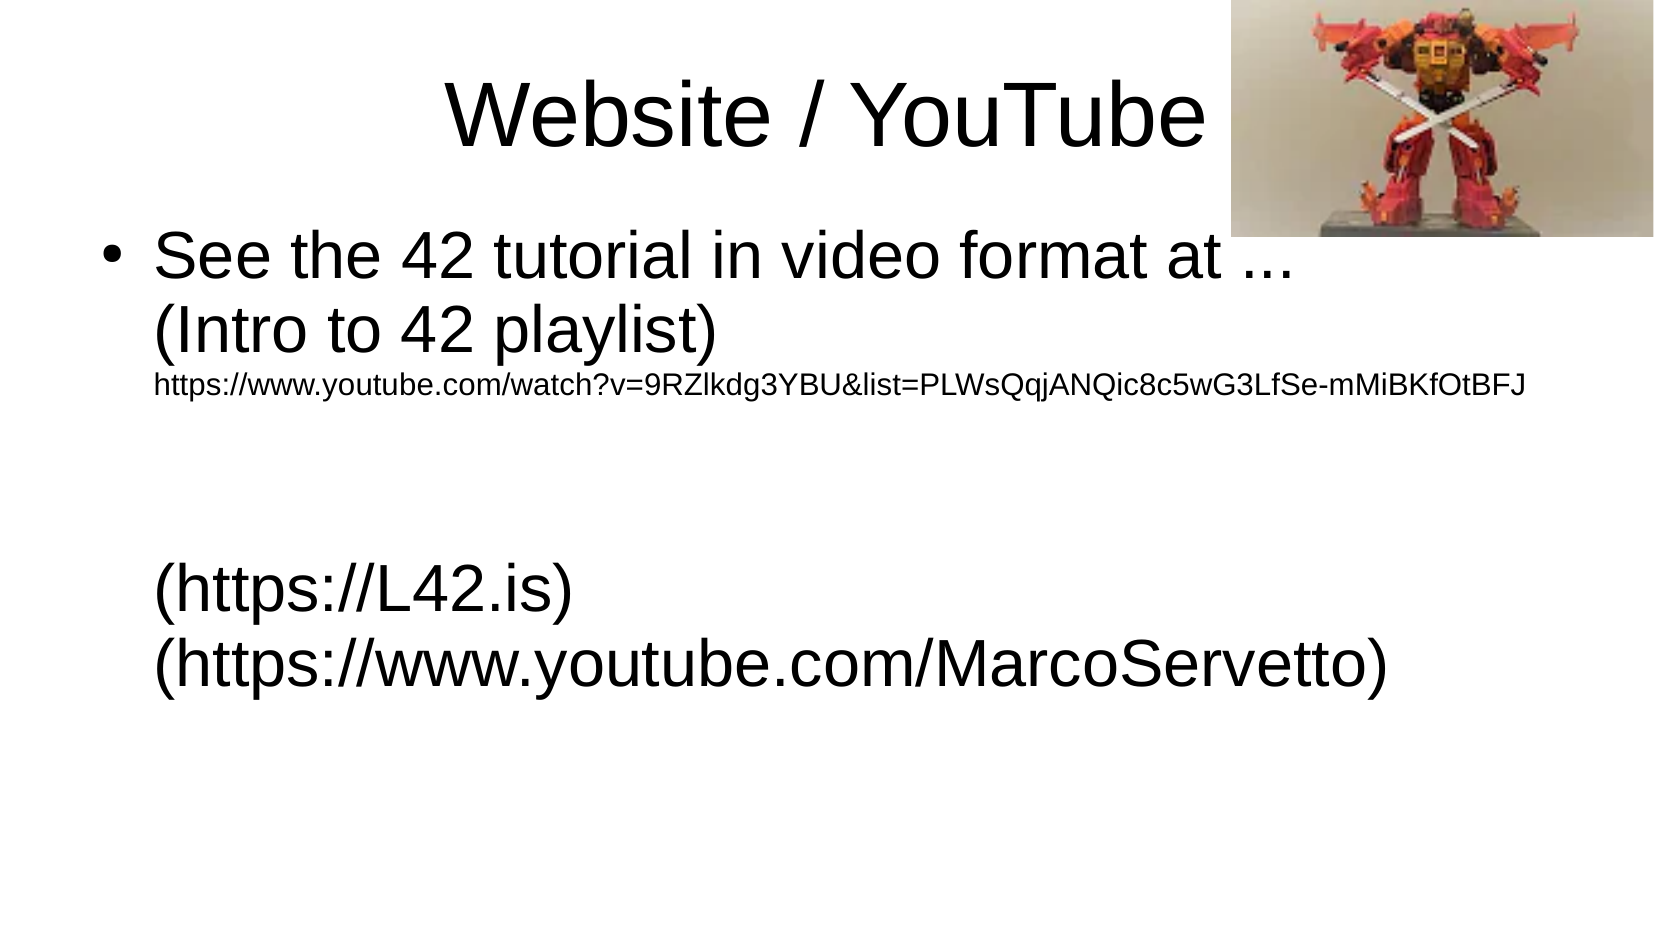

# Website / YouTube
See the 42 tutorial in video format at ...
(Intro to 42 playlist)
https://www.youtube.com/watch?v=9RZlkdg3YBU&list=PLWsQqjANQic8c5wG3LfSe-mMiBKfOtBFJ
(https://L42.is)
(https://www.youtube.com/MarcoServetto)